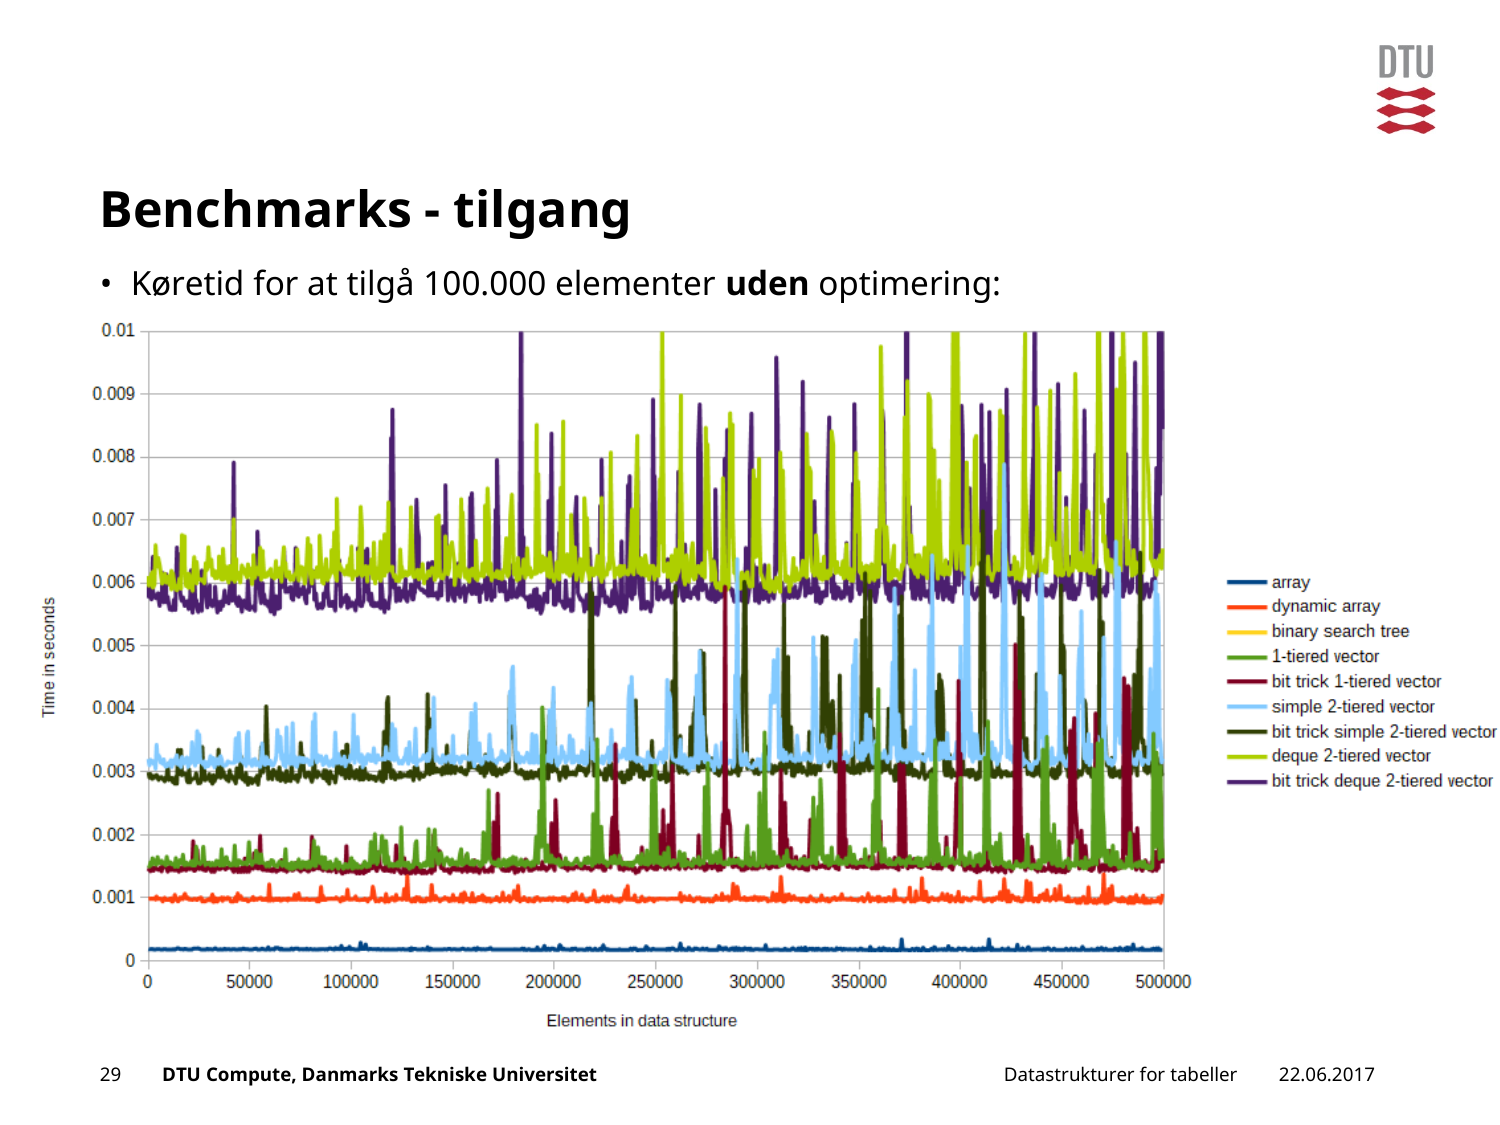

Benchmarks - tilgang
# Køretid for at tilgå 100.000 elementer uden optimering: